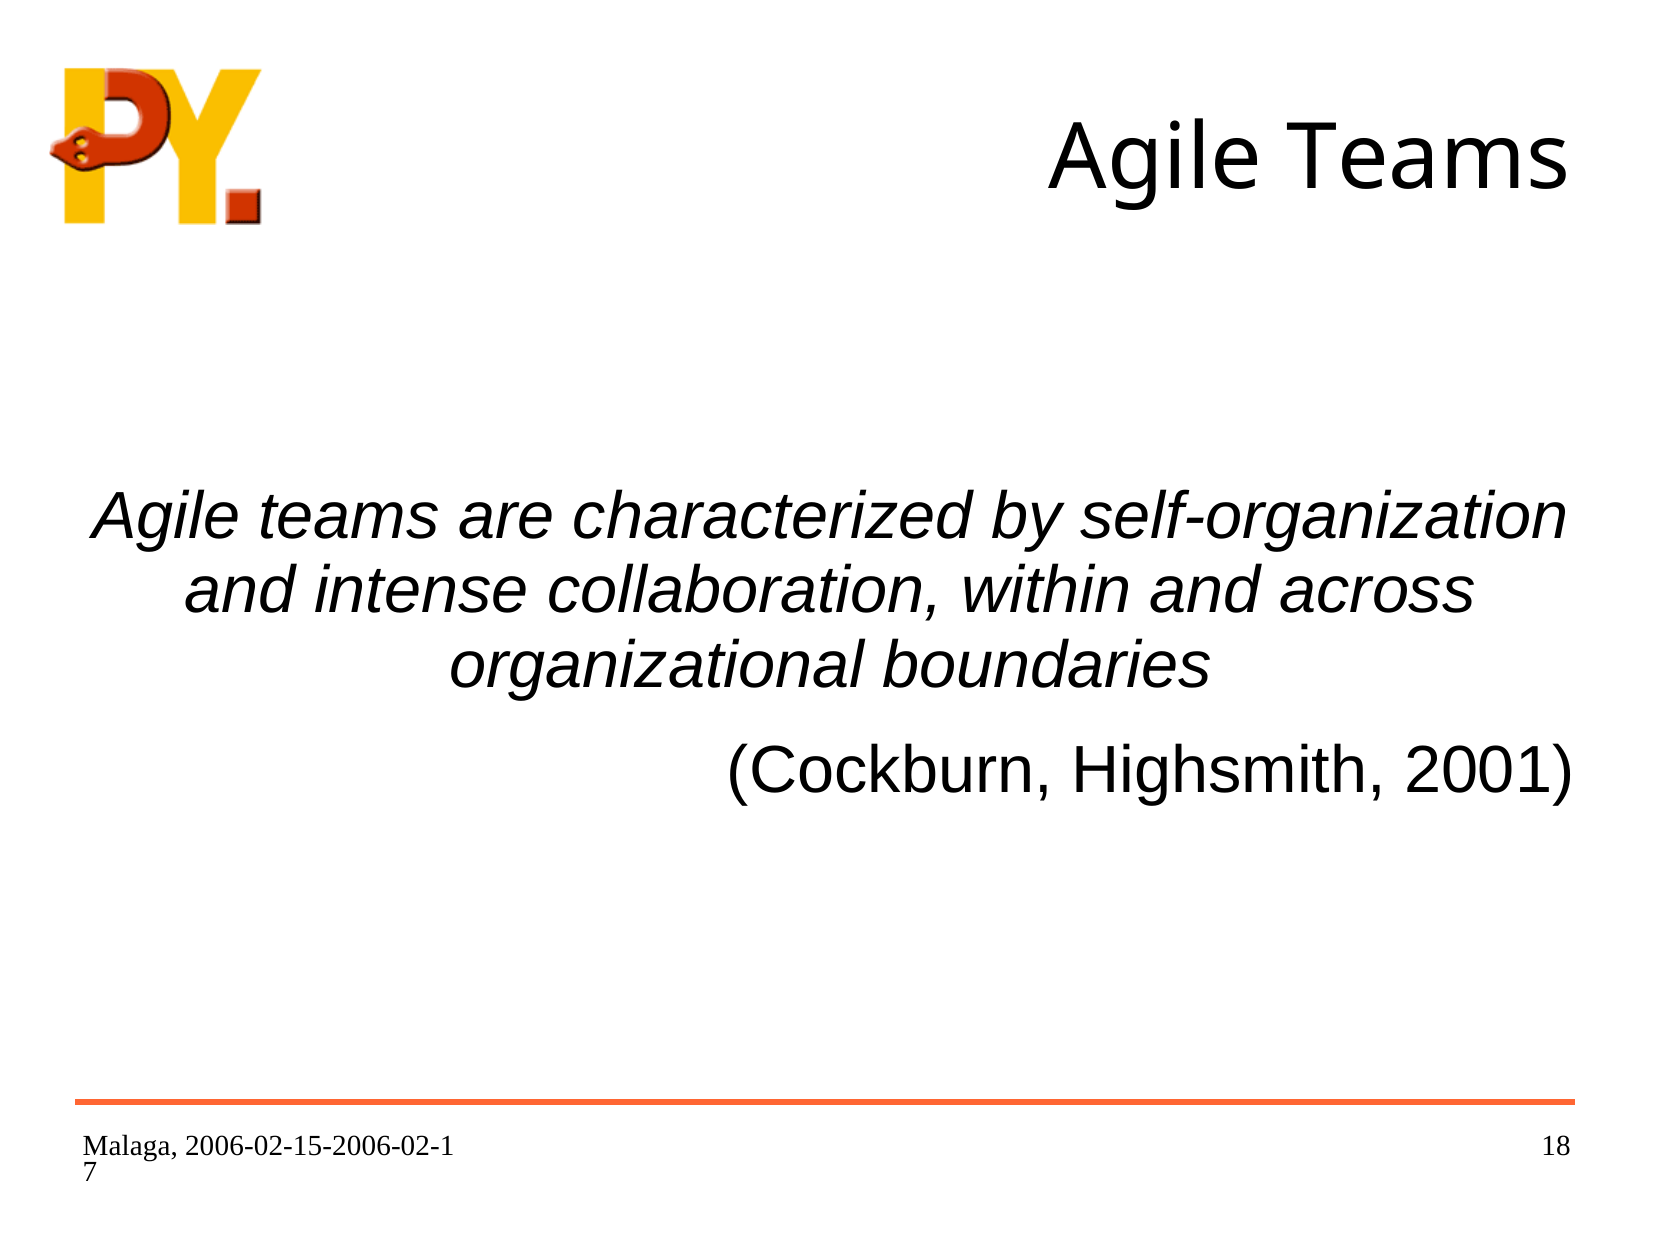

# Agile Teams
Agile teams are characterized by self-organization and intense collaboration, within and across organizational boundaries
 (Cockburn, Highsmith, 2001)
Malaga, 2006-02-15-2006-02-17
18